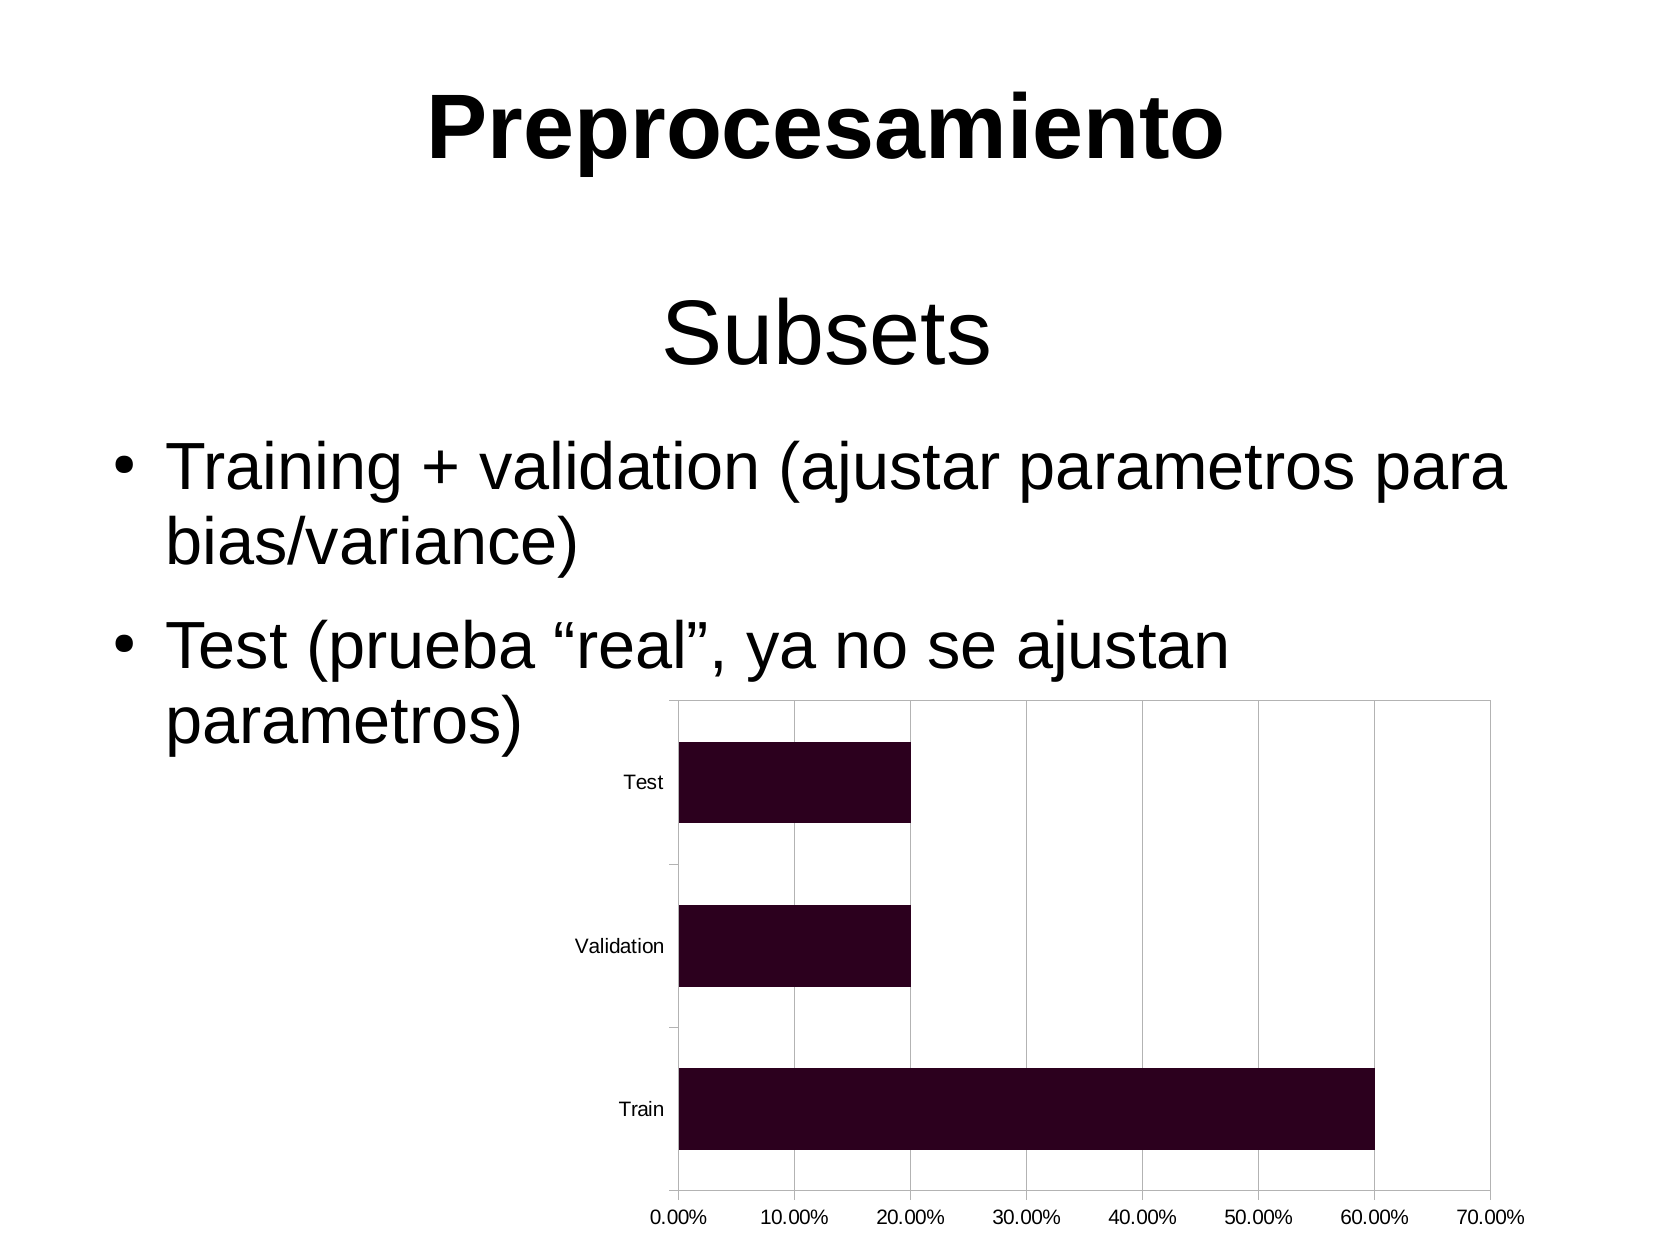

Preprocesamiento
Subsets
# Training + validation (ajustar parametros para bias/variance)
Test (prueba “real”, ya no se ajustan parametros)
### Chart
| Category | Column O |
|---|---|
| Train | 0.6 |
| Validation | 0.2 |
| Test | 0.2 |